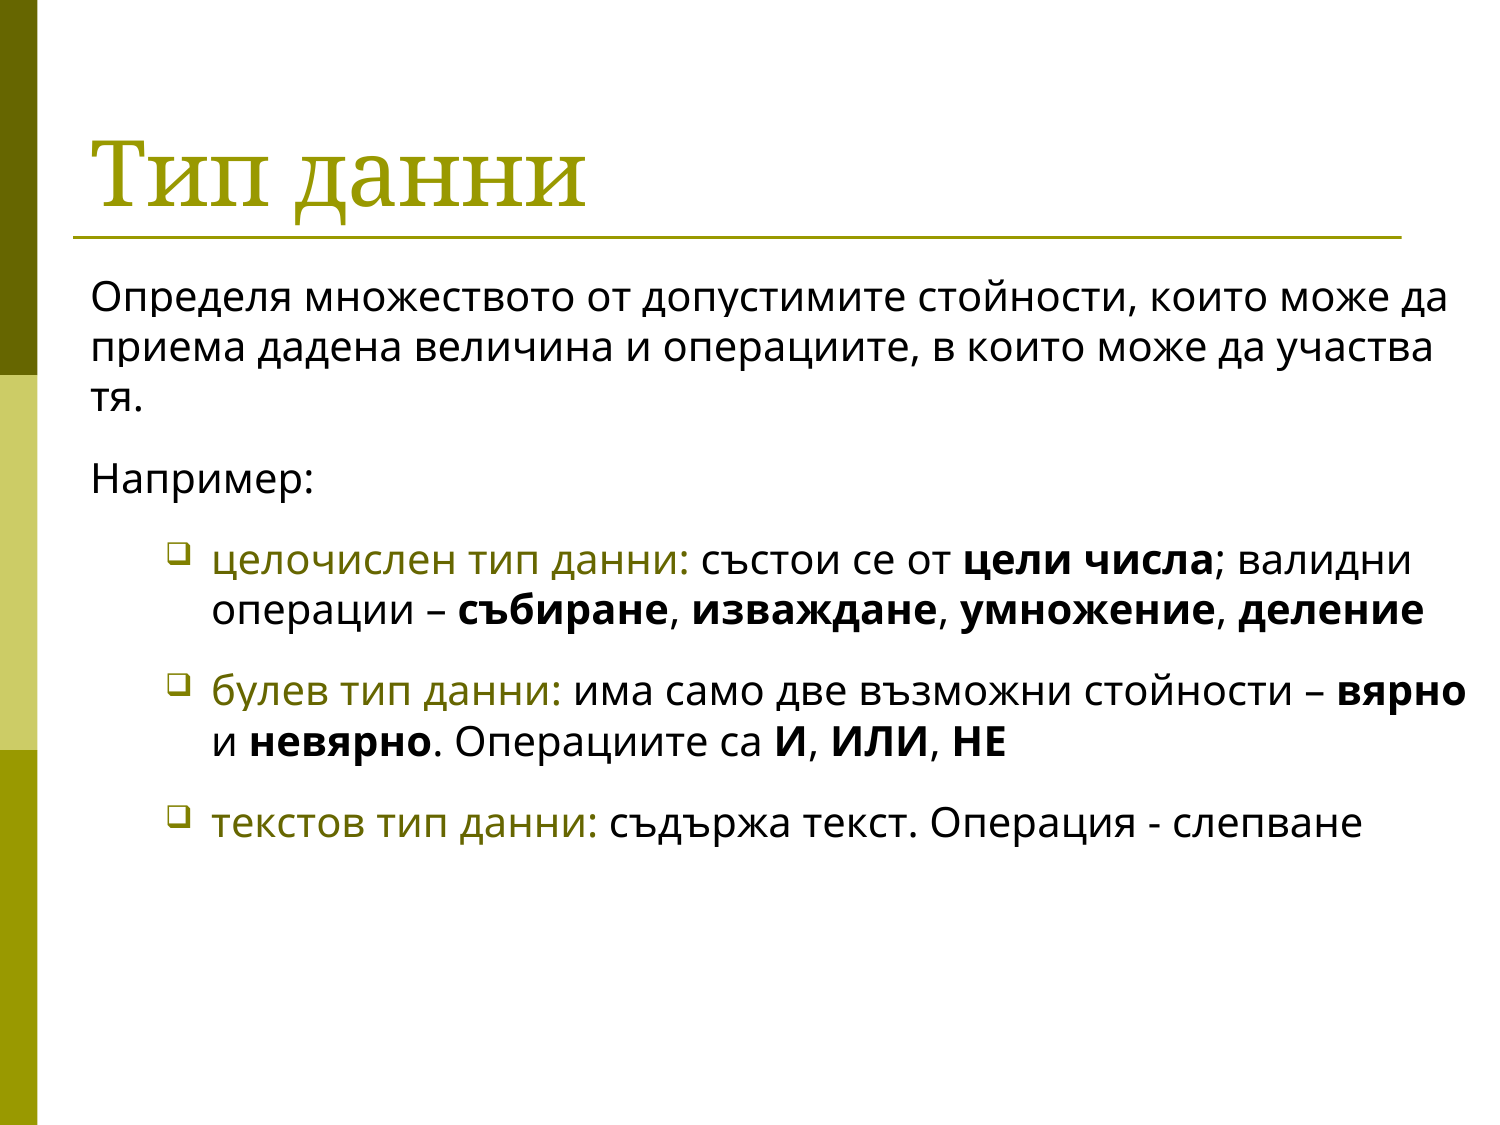

# Тип данни
Определя множеството от допустимите стойности, които може да приема дадена величина и операциите, в които може да участва тя.
Например:
целочислен тип данни: състои се от цели числа; валидни операции – събиране, изваждане, умножение, деление
булев тип данни: има само две възможни стойности – вярно и невярно. Операциите са И, ИЛИ, НЕ
текстов тип данни: съдържа текст. Операция - слепване